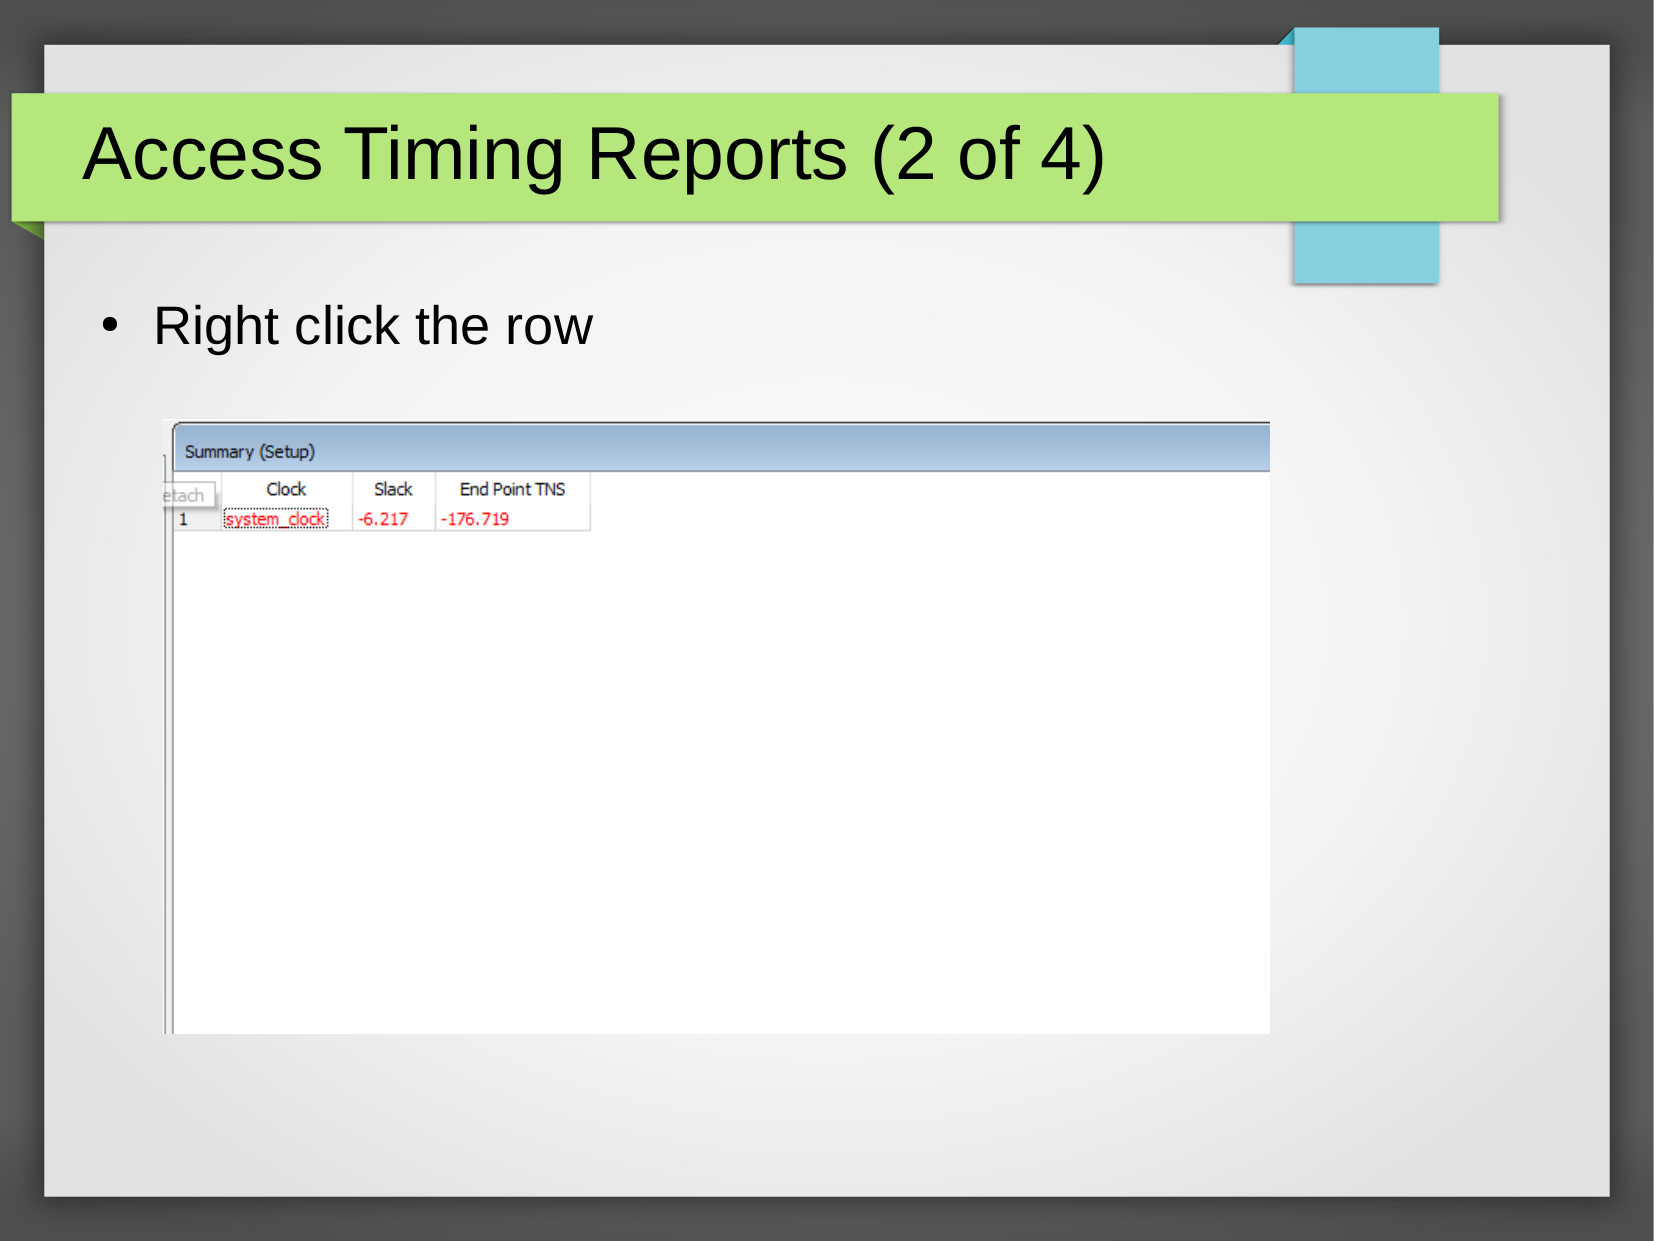

# Access Timing Reports (2 of 4)
Right click the row